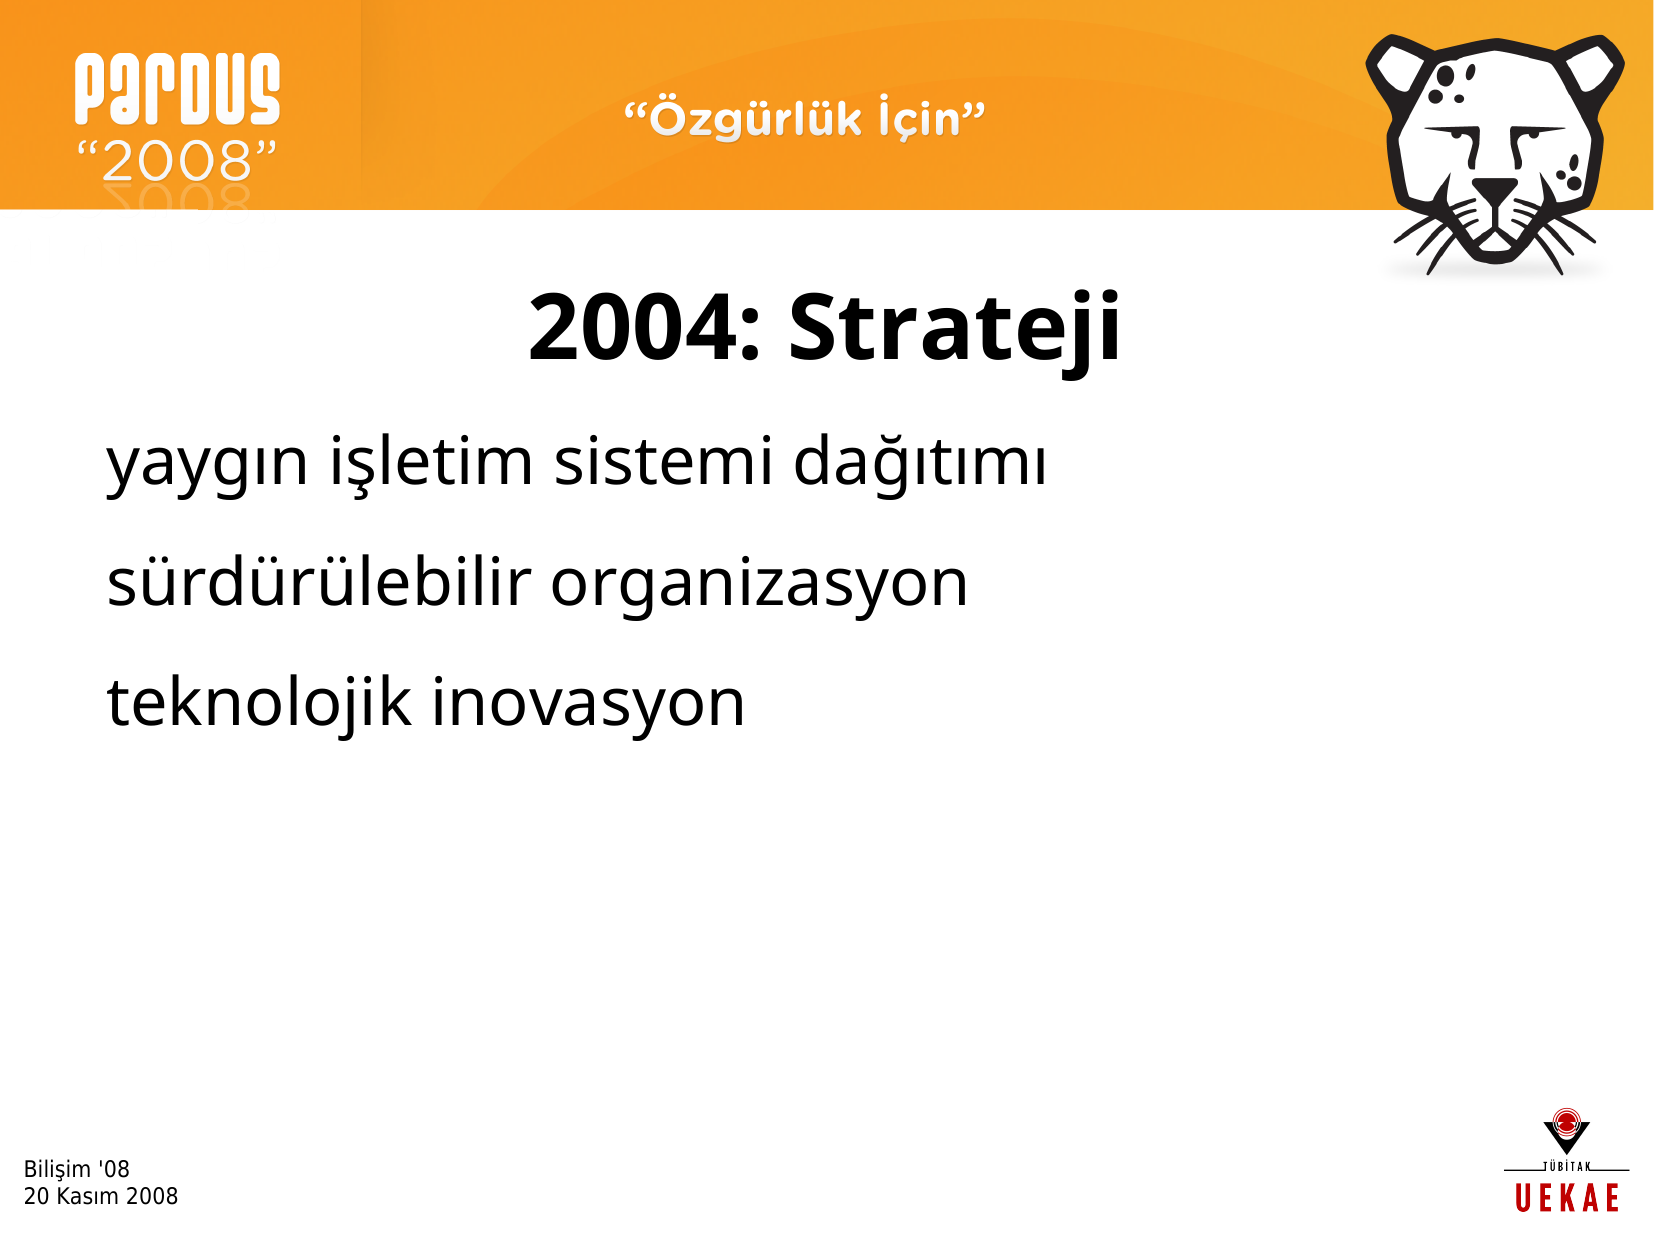

# 2004: Strateji
yaygın işletim sistemi dağıtımı
sürdürülebilir organizasyon
teknolojik inovasyon